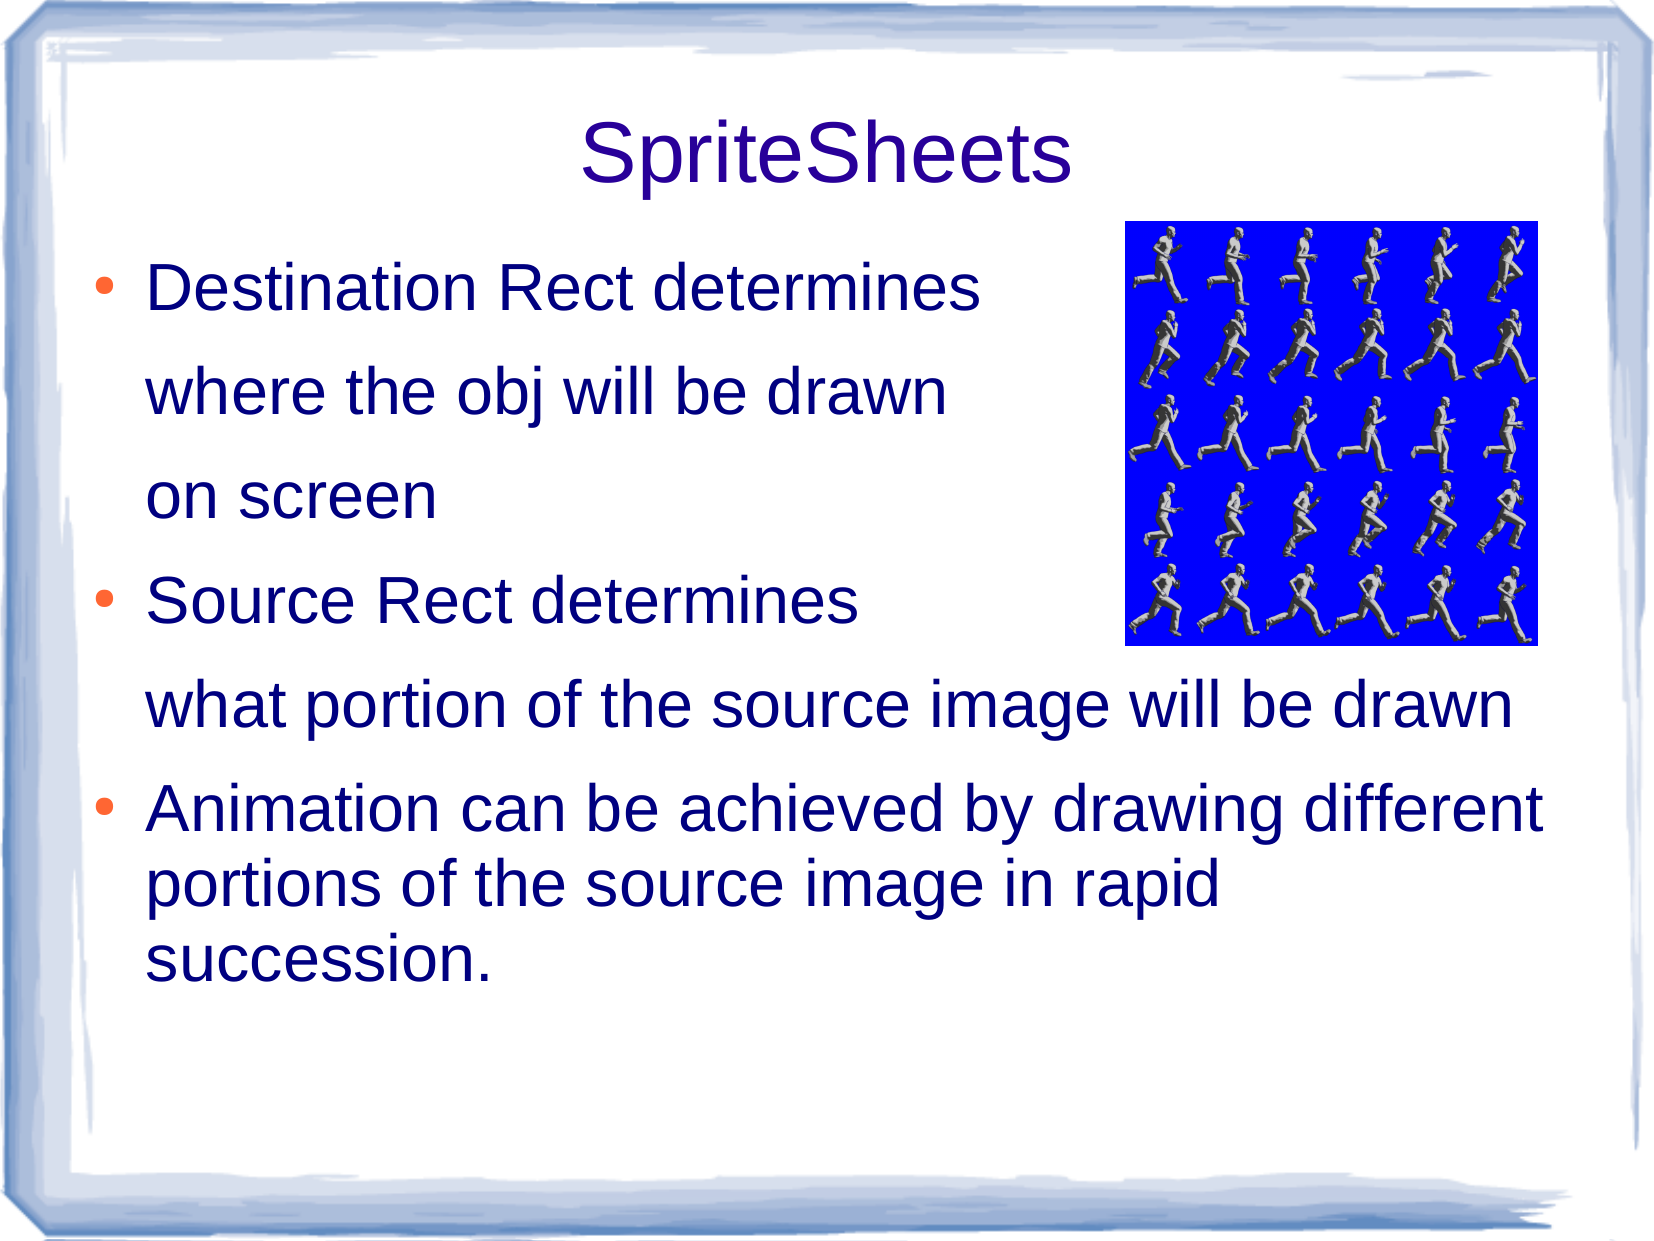

# SpriteSheets
Destination Rect determines
where the obj will be drawn
on screen
Source Rect determines
what portion of the source image will be drawn
Animation can be achieved by drawing different portions of the source image in rapid succession.